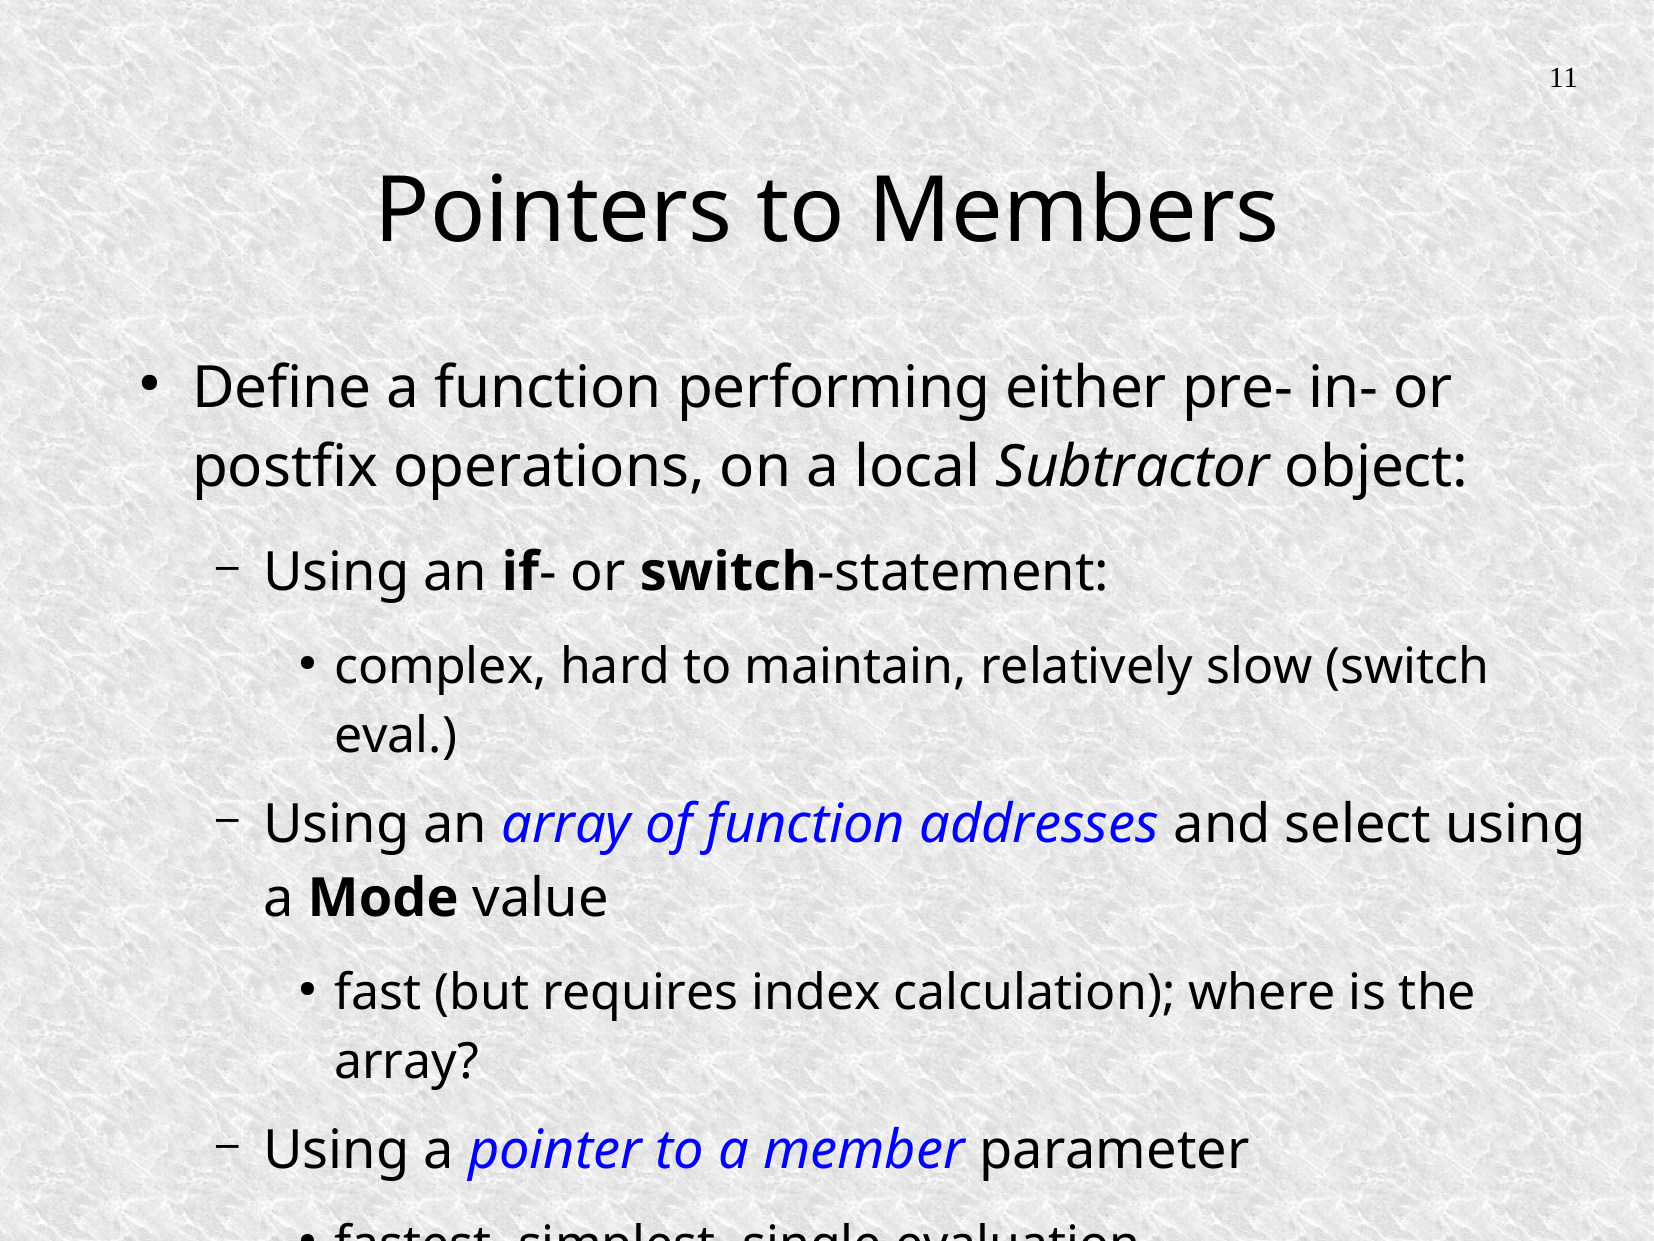

11
# Pointers to Members
Define a function performing either pre- in- or postfix operations, on a local Subtractor object:
Using an if- or switch-statement:
complex, hard to maintain, relatively slow (switch eval.)
Using an array of function addresses and select using a Mode value
fast (but requires index calculation); where is the array?
Using a pointer to a member parameter
fastest, simplest, single evaluation.